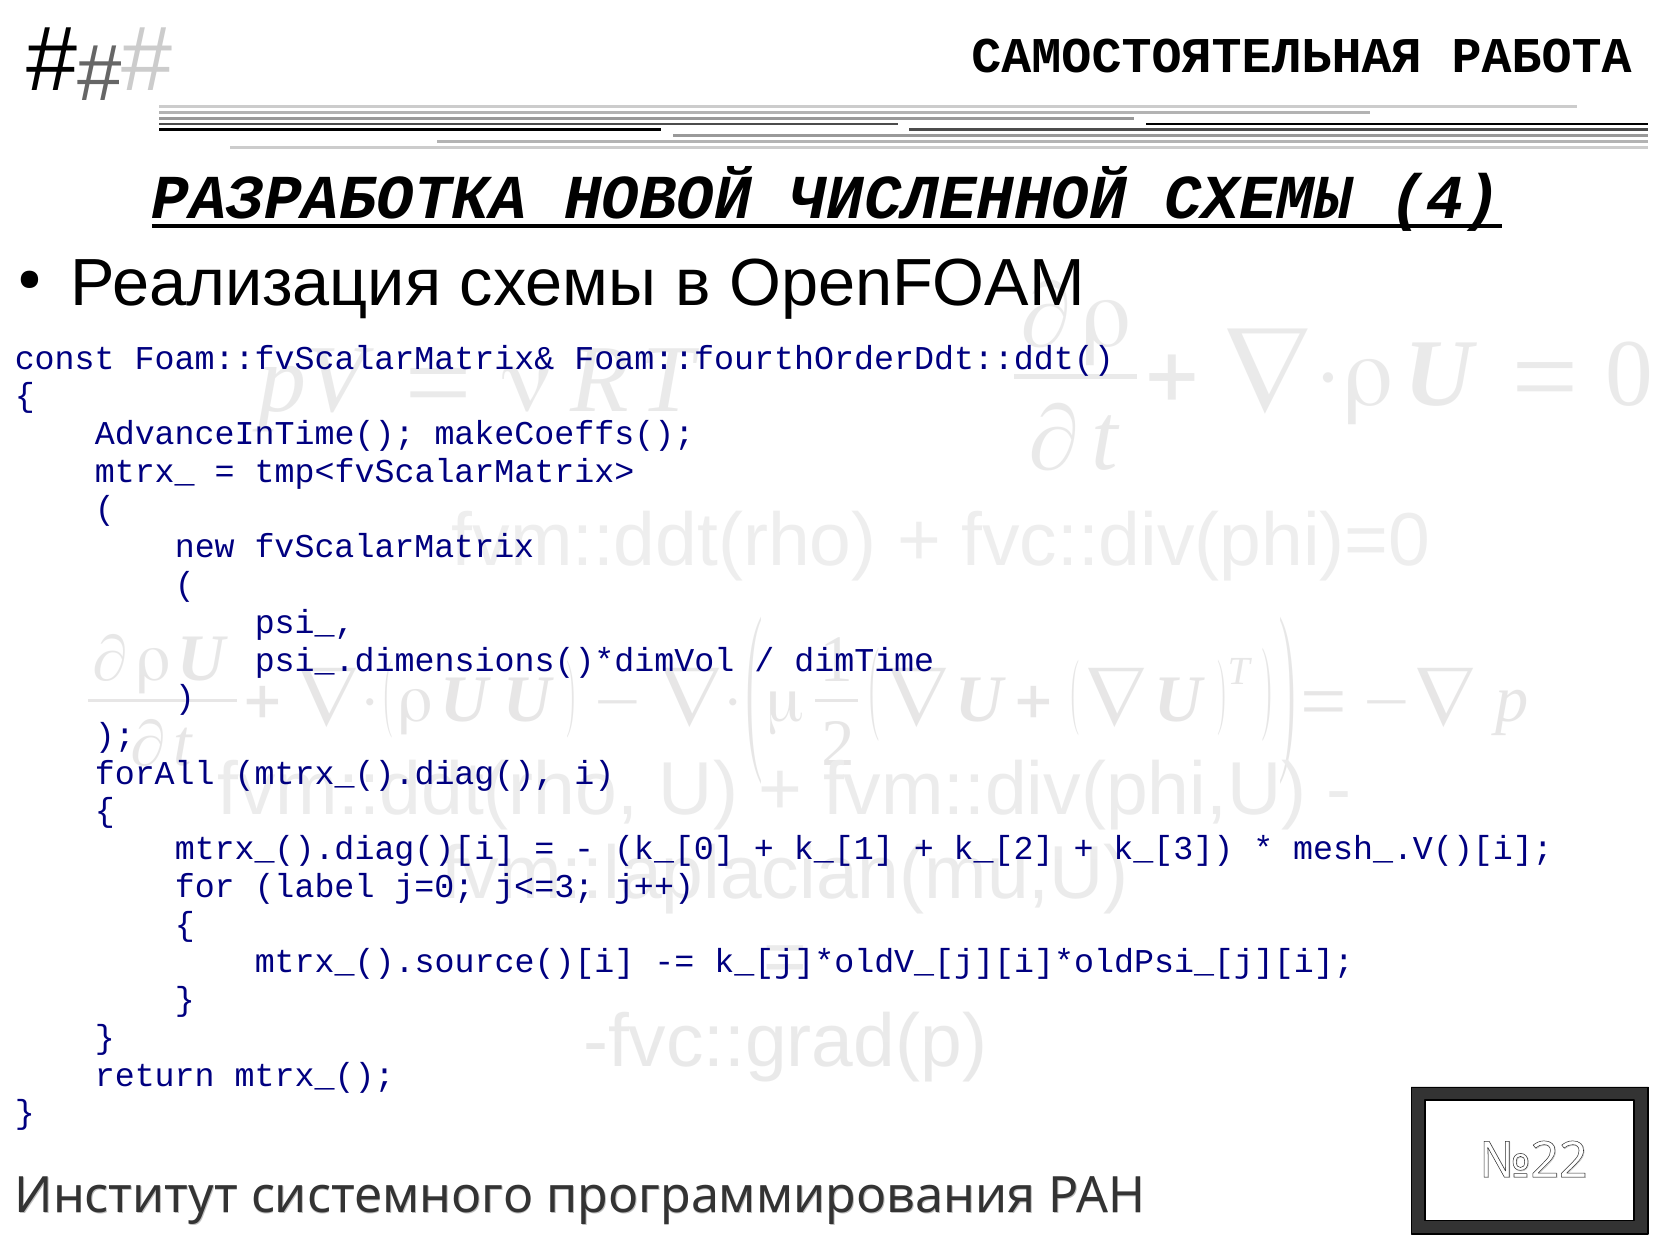

# РАЗРАБОТКА НОВОЙ ЧИСЛЕННОЙ СХЕМЫ (4)
Реализация схемы в OpenFOAM
const Foam::fvScalarMatrix& Foam::fourthOrderDdt::ddt()
{
 AdvanceInTime(); makeCoeffs();
 mtrx_ = tmp<fvScalarMatrix>
 (
 new fvScalarMatrix
 (
 psi_,
 psi_.dimensions()*dimVol / dimTime
 )
 );
 forAll (mtrx_().diag(), i)
 {
 mtrx_().diag()[i] = - (k_[0] + k_[1] + k_[2] + k_[3]) * mesh_.V()[i];
 for (label j=0; j<=3; j++)
 {
 mtrx_().source()[i] -= k_[j]*oldV_[j][i]*oldPsi_[j][i];
 }
 }
 return mtrx_();
}